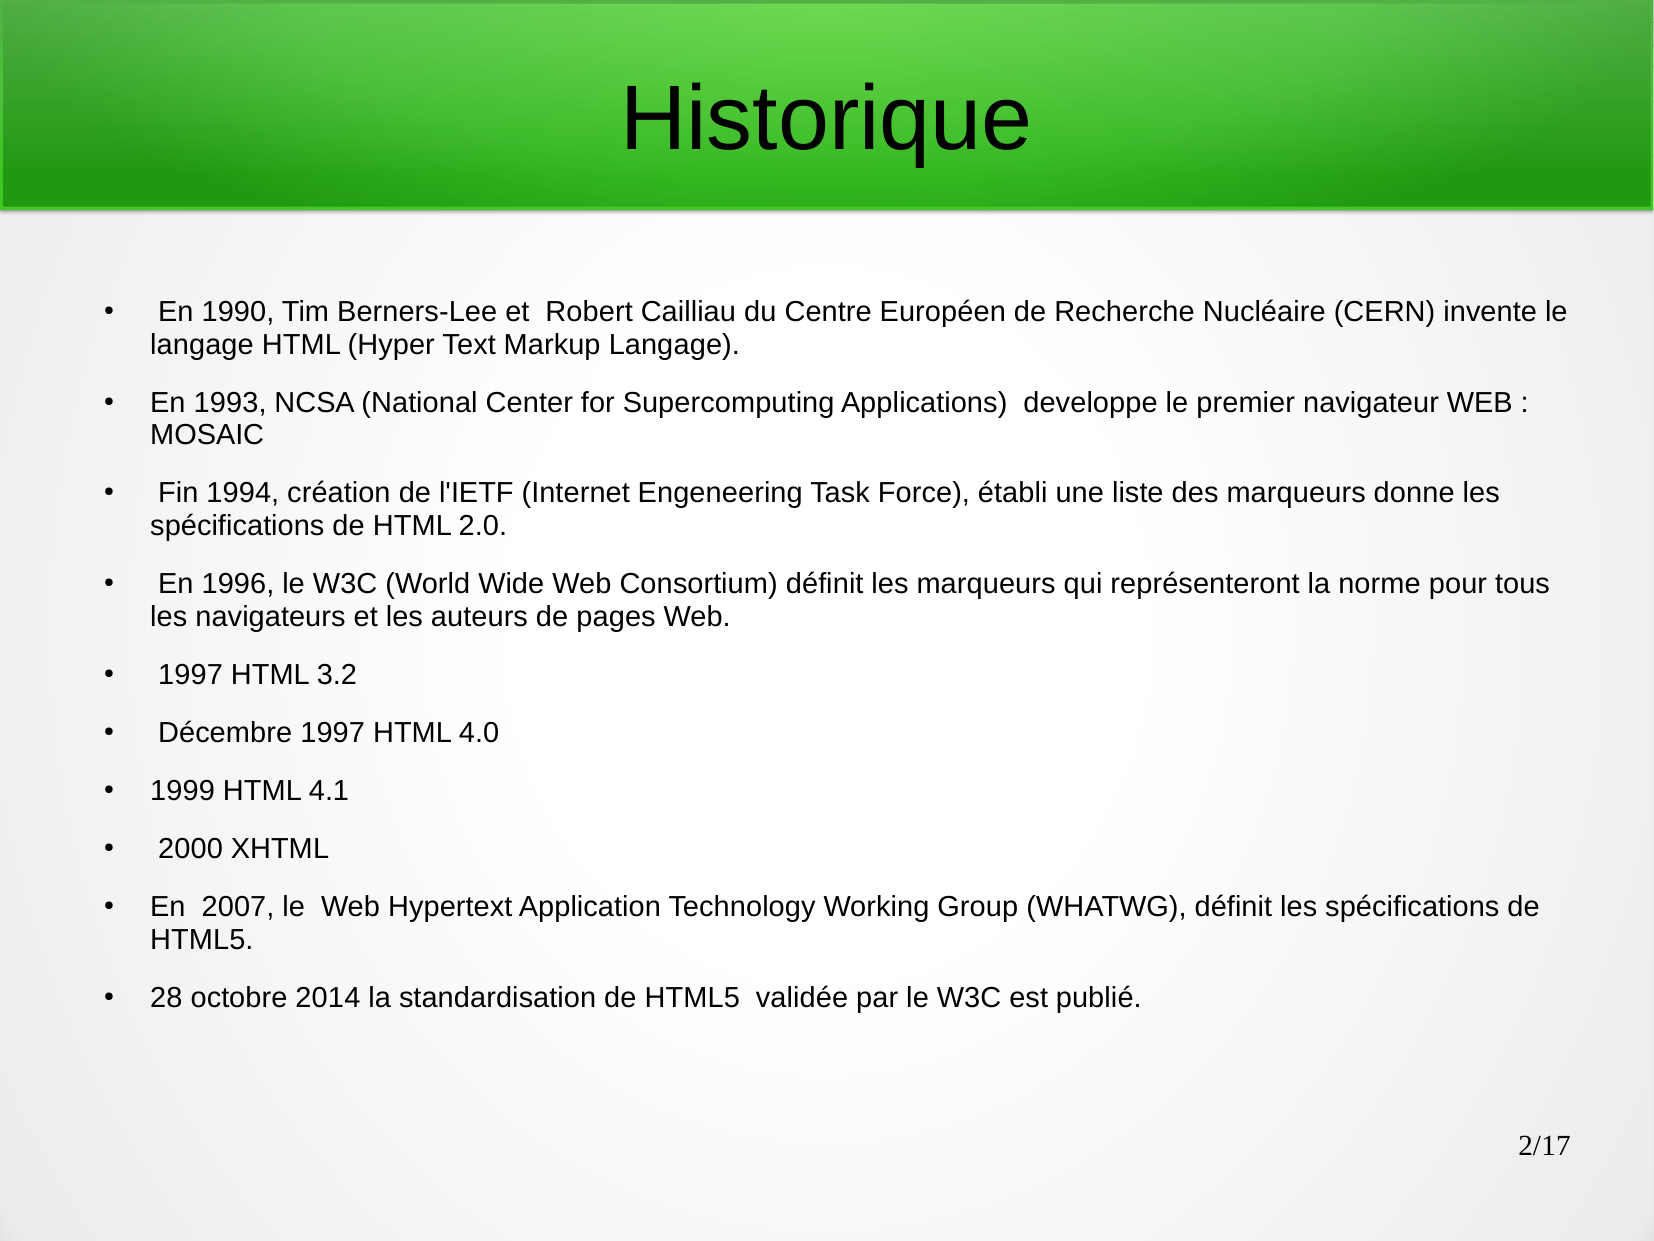

# Historique
 En 1990, Tim Berners-Lee et Robert Cailliau du Centre Européen de Recherche Nucléaire (CERN) invente le langage HTML (Hyper Text Markup Langage).
En 1993, NCSA (National Center for Supercomputing Applications) developpe le premier navigateur WEB : MOSAIC
 Fin 1994, création de l'IETF (Internet Engeneering Task Force), établi une liste des marqueurs donne les spécifications de HTML 2.0.
 En 1996, le W3C (World Wide Web Consortium) définit les marqueurs qui représenteront la norme pour tous les navigateurs et les auteurs de pages Web.
 1997 HTML 3.2
 Décembre 1997 HTML 4.0
1999 HTML 4.1
 2000 XHTML
En 2007, le Web Hypertext Application Technology Working Group (WHATWG), définit les spécifications de HTML5.
28 octobre 2014 la standardisation de HTML5 validée par le W3C est publié.
2